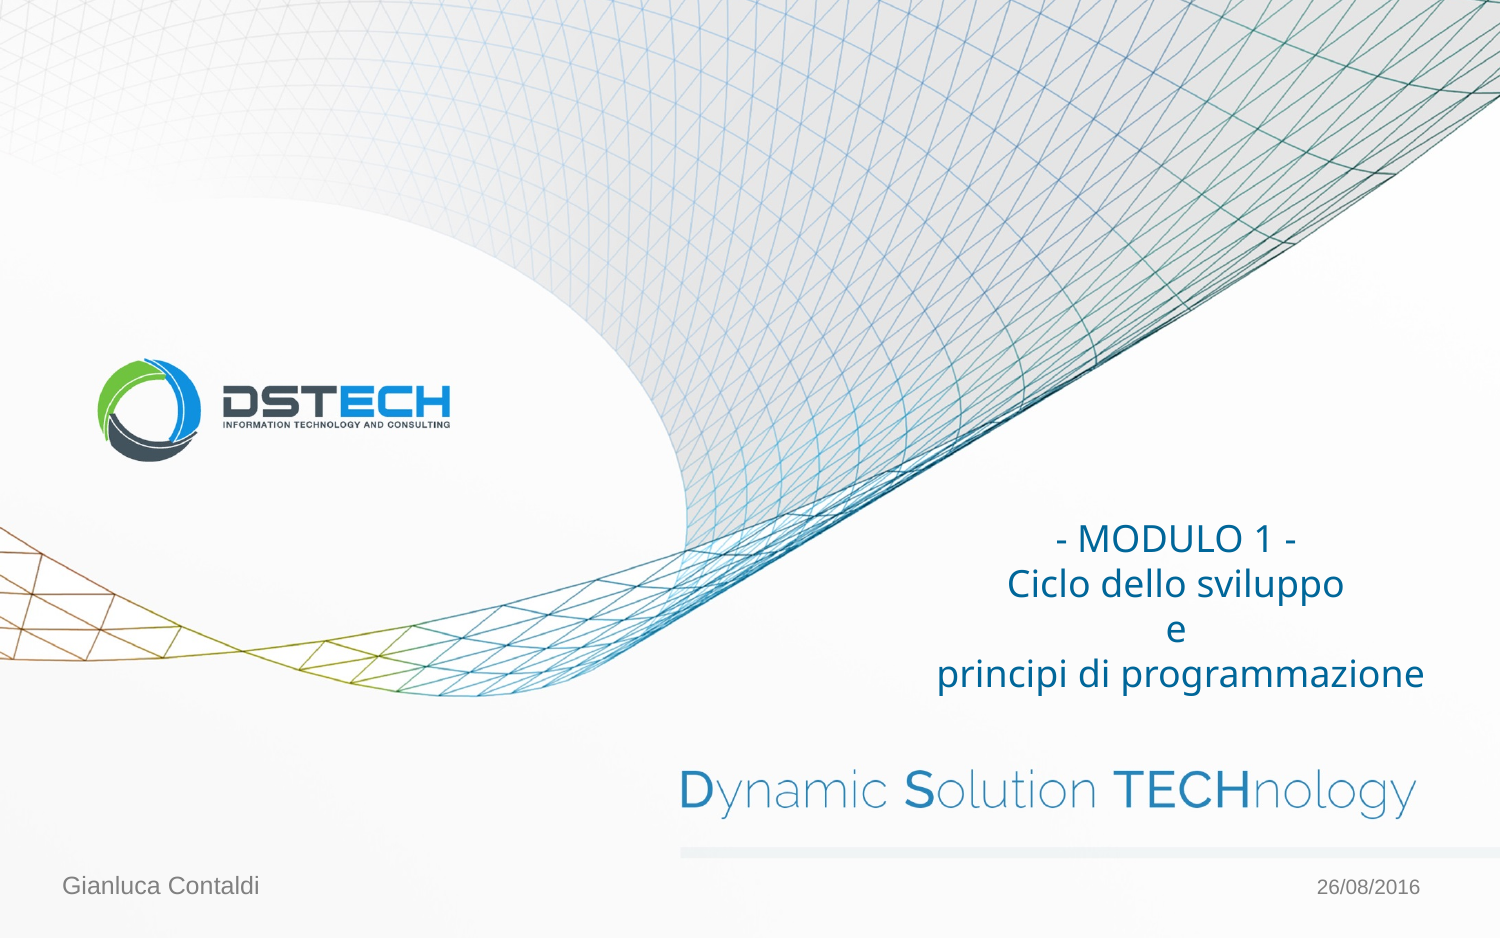

- MODULO 1 -
Ciclo dello sviluppo
e
principi di programmazione
Gianluca Contaldi															26/08/2016
Footer Text
24/08/16